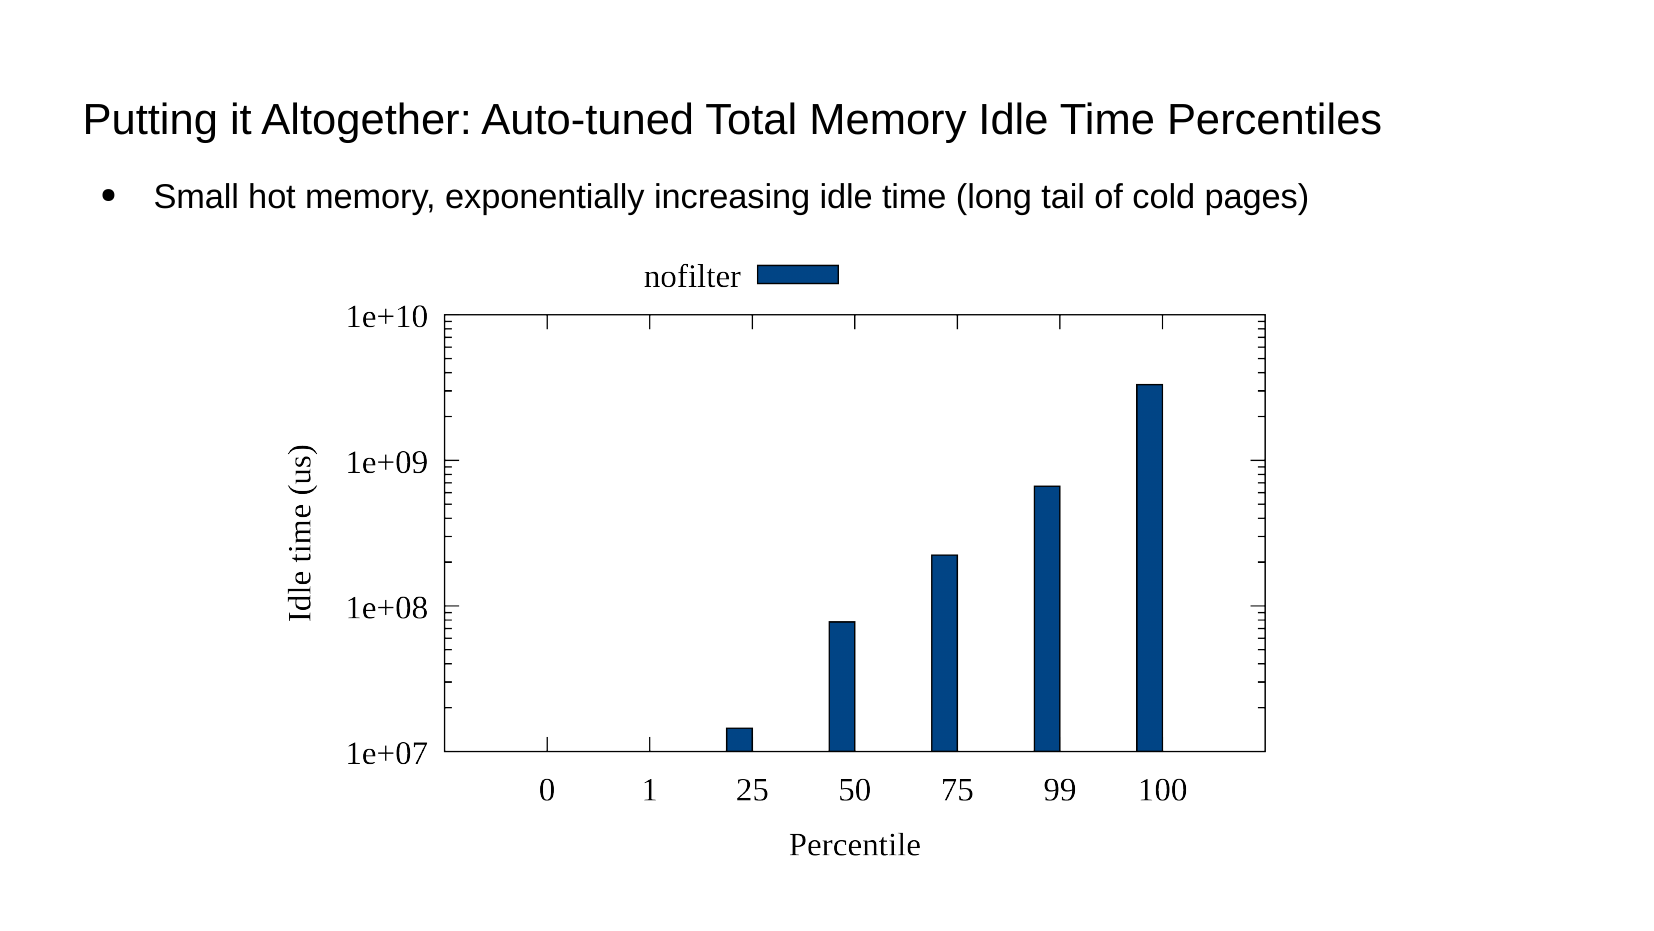

# Putting it Altogether: Auto-tuned Total Memory Idle Time Percentiles
Small hot memory, exponentially increasing idle time (long tail of cold pages)